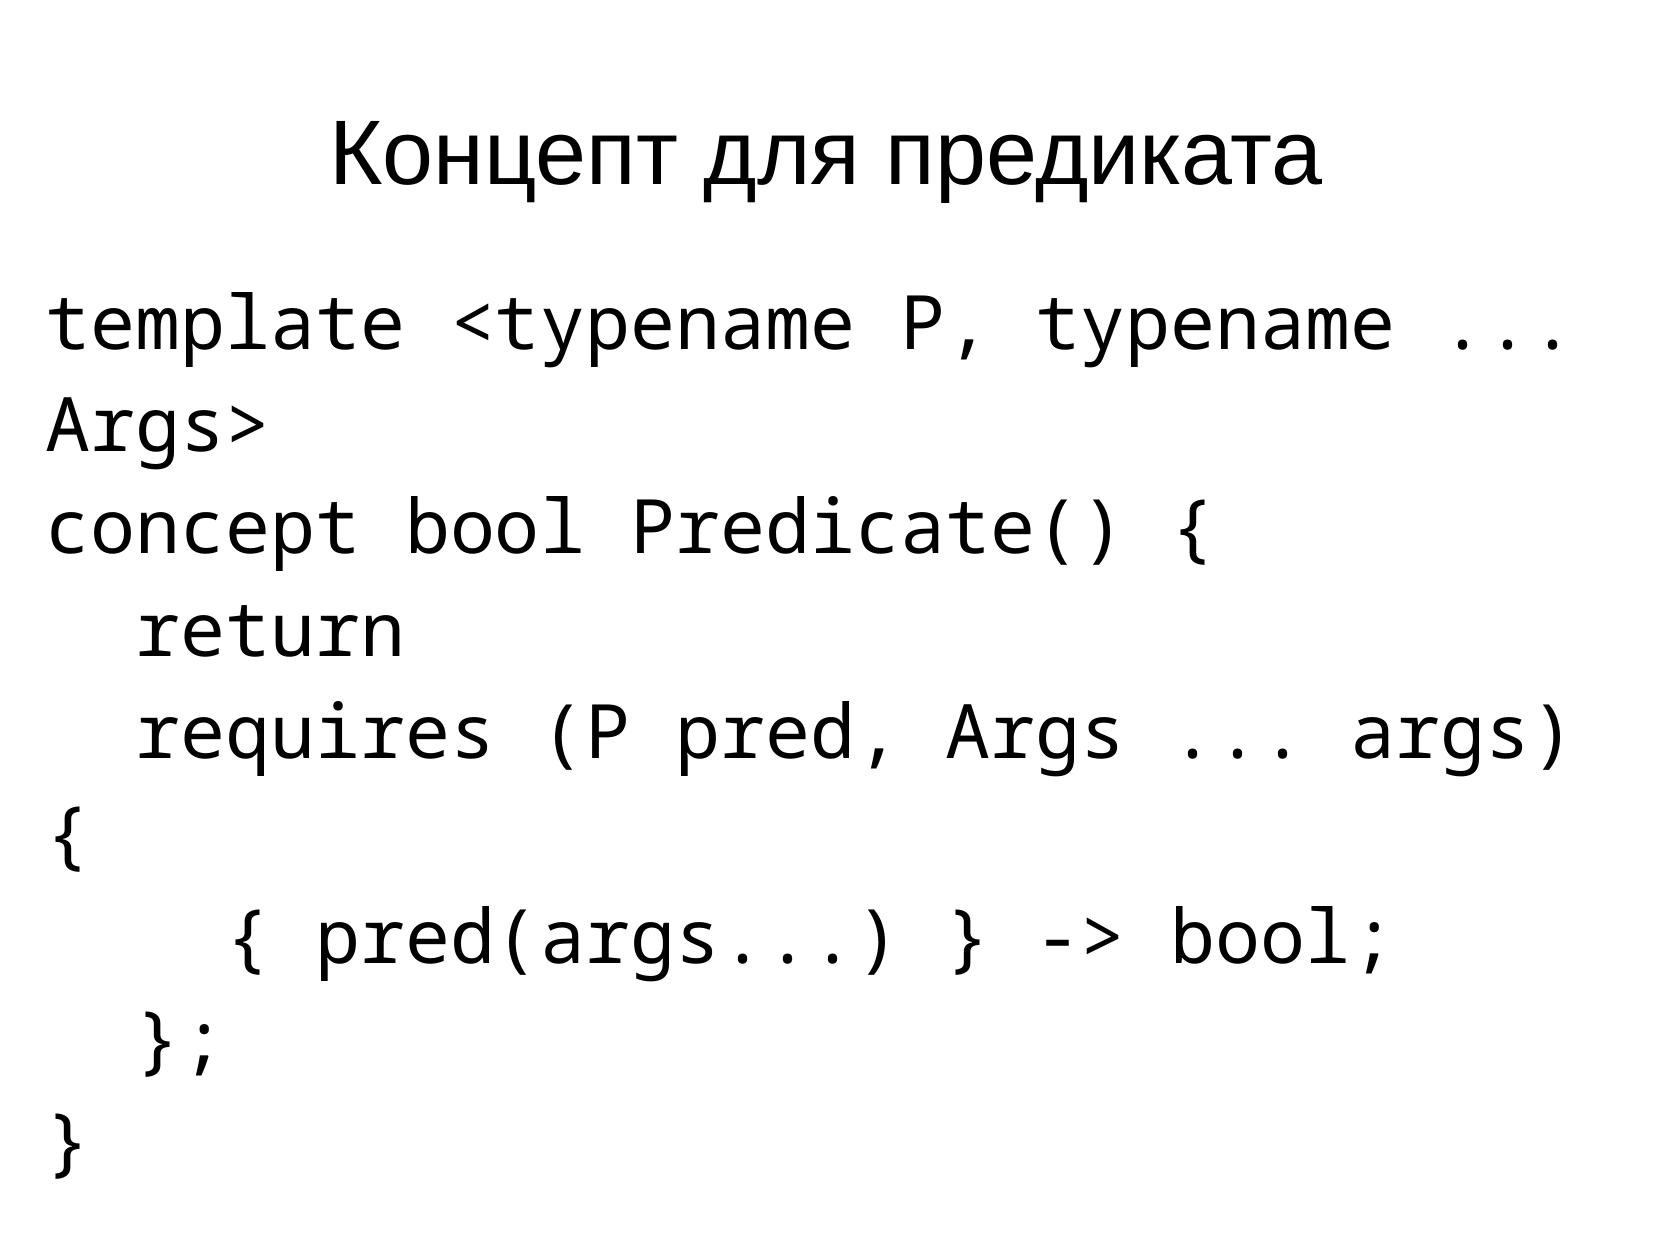

# Концепт для предиката
template <typename P, typename ... Args>
concept bool Predicate() {
 return
 requires (P pred, Args ... args) {
 { pred(args...) } -> bool;
 };
}